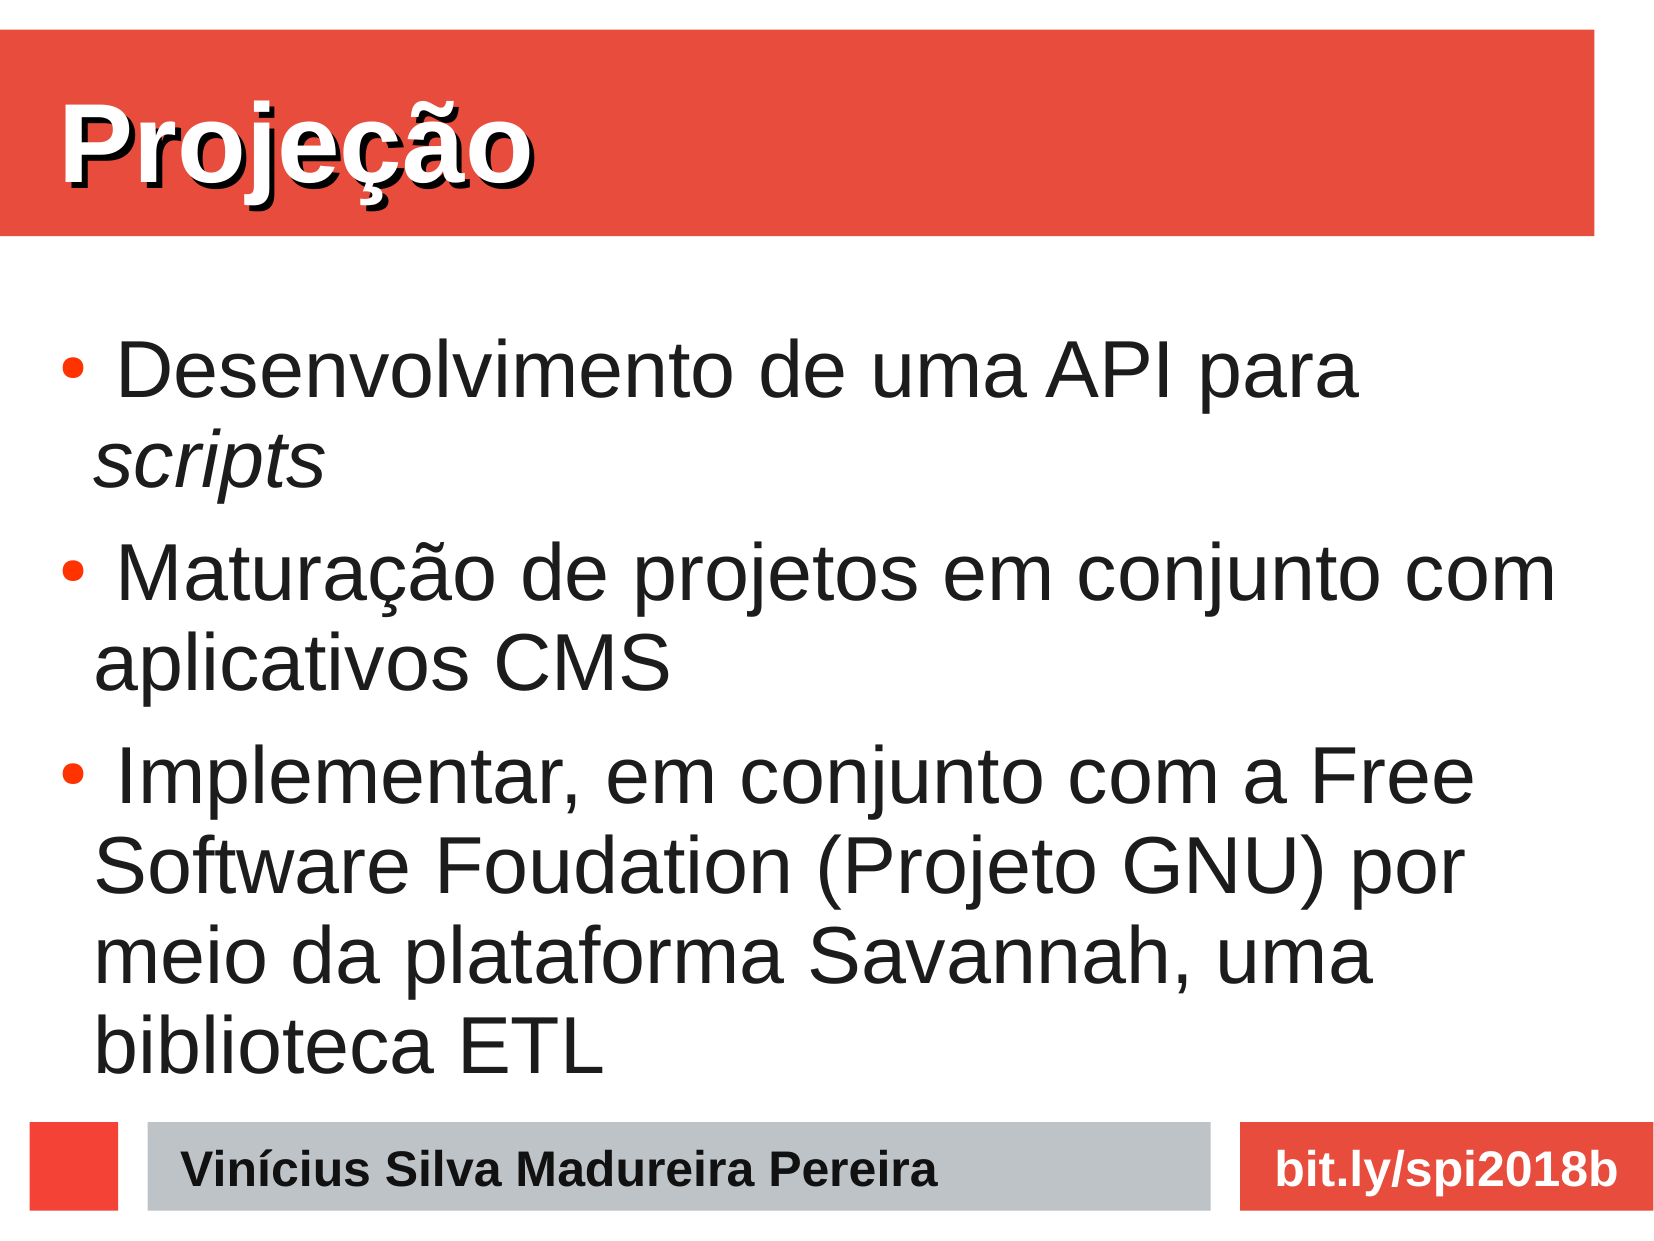

# Projeção
 Desenvolvimento de uma API para scripts
 Maturação de projetos em conjunto com aplicativos CMS
 Implementar, em conjunto com a Free Software Foudation (Projeto GNU) por meio da plataforma Savannah, uma biblioteca ETL
Vinícius Silva Madureira Pereira
bit.ly/spi2018b